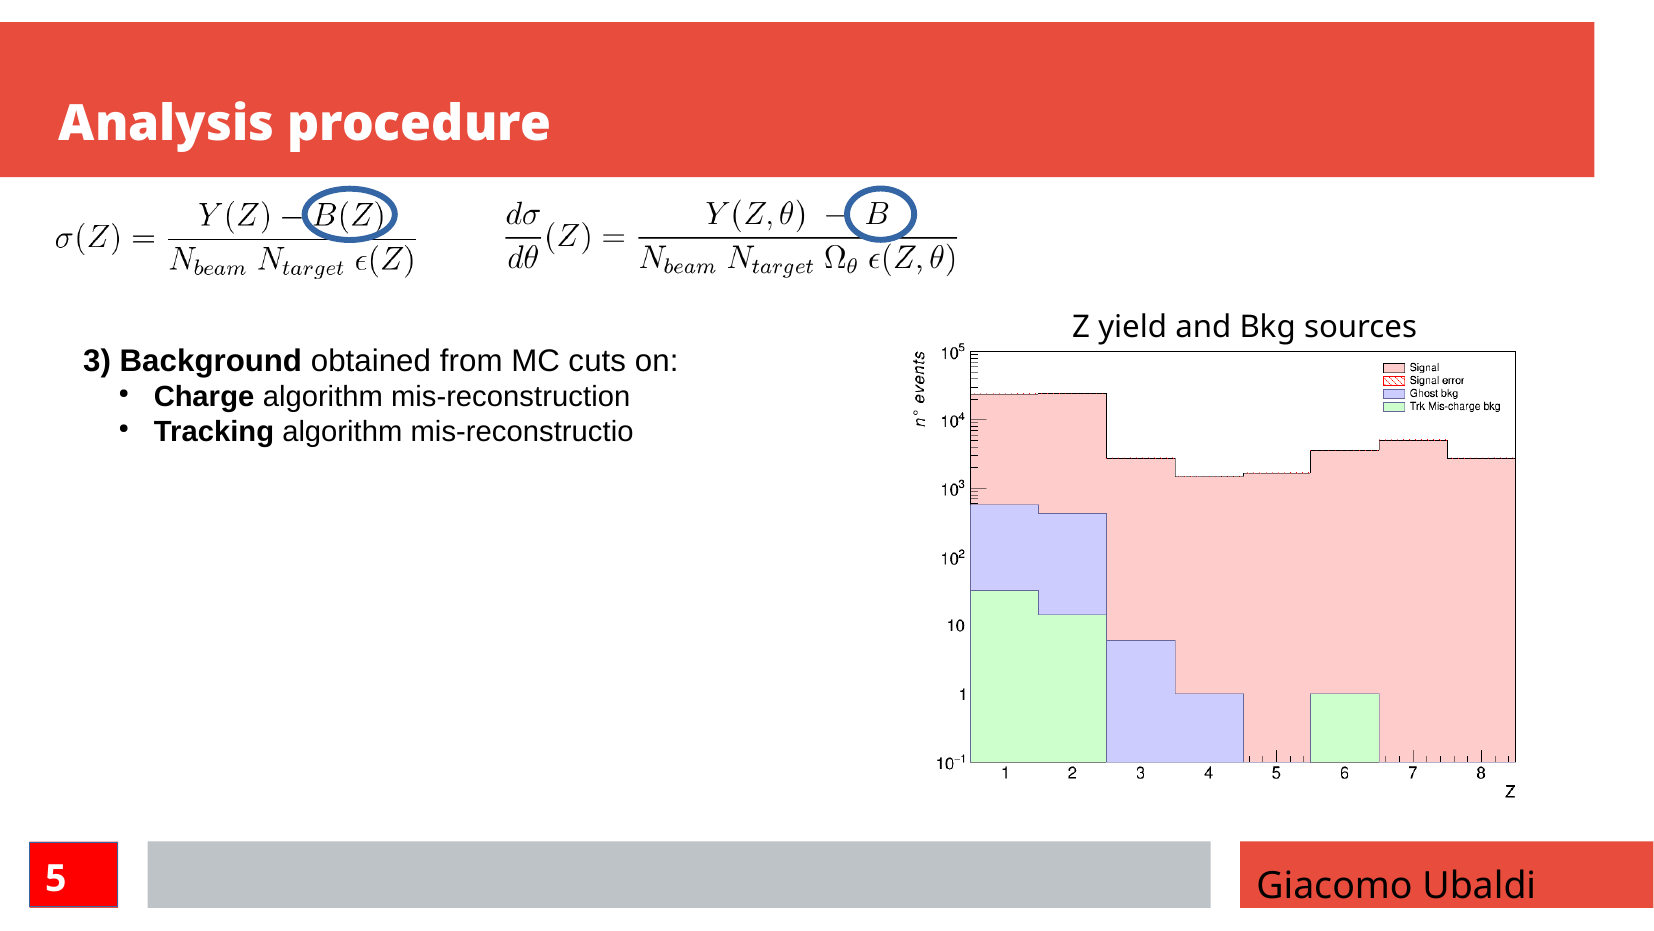

# Analysis procedure
Z yield of all fragments
Z yield and Bkg sources
3) Background obtained from MC cuts on:
Charge algorithm mis-reconstruction
Tracking algorithm mis-reconstructio
13
5
Giacomo Ubaldi